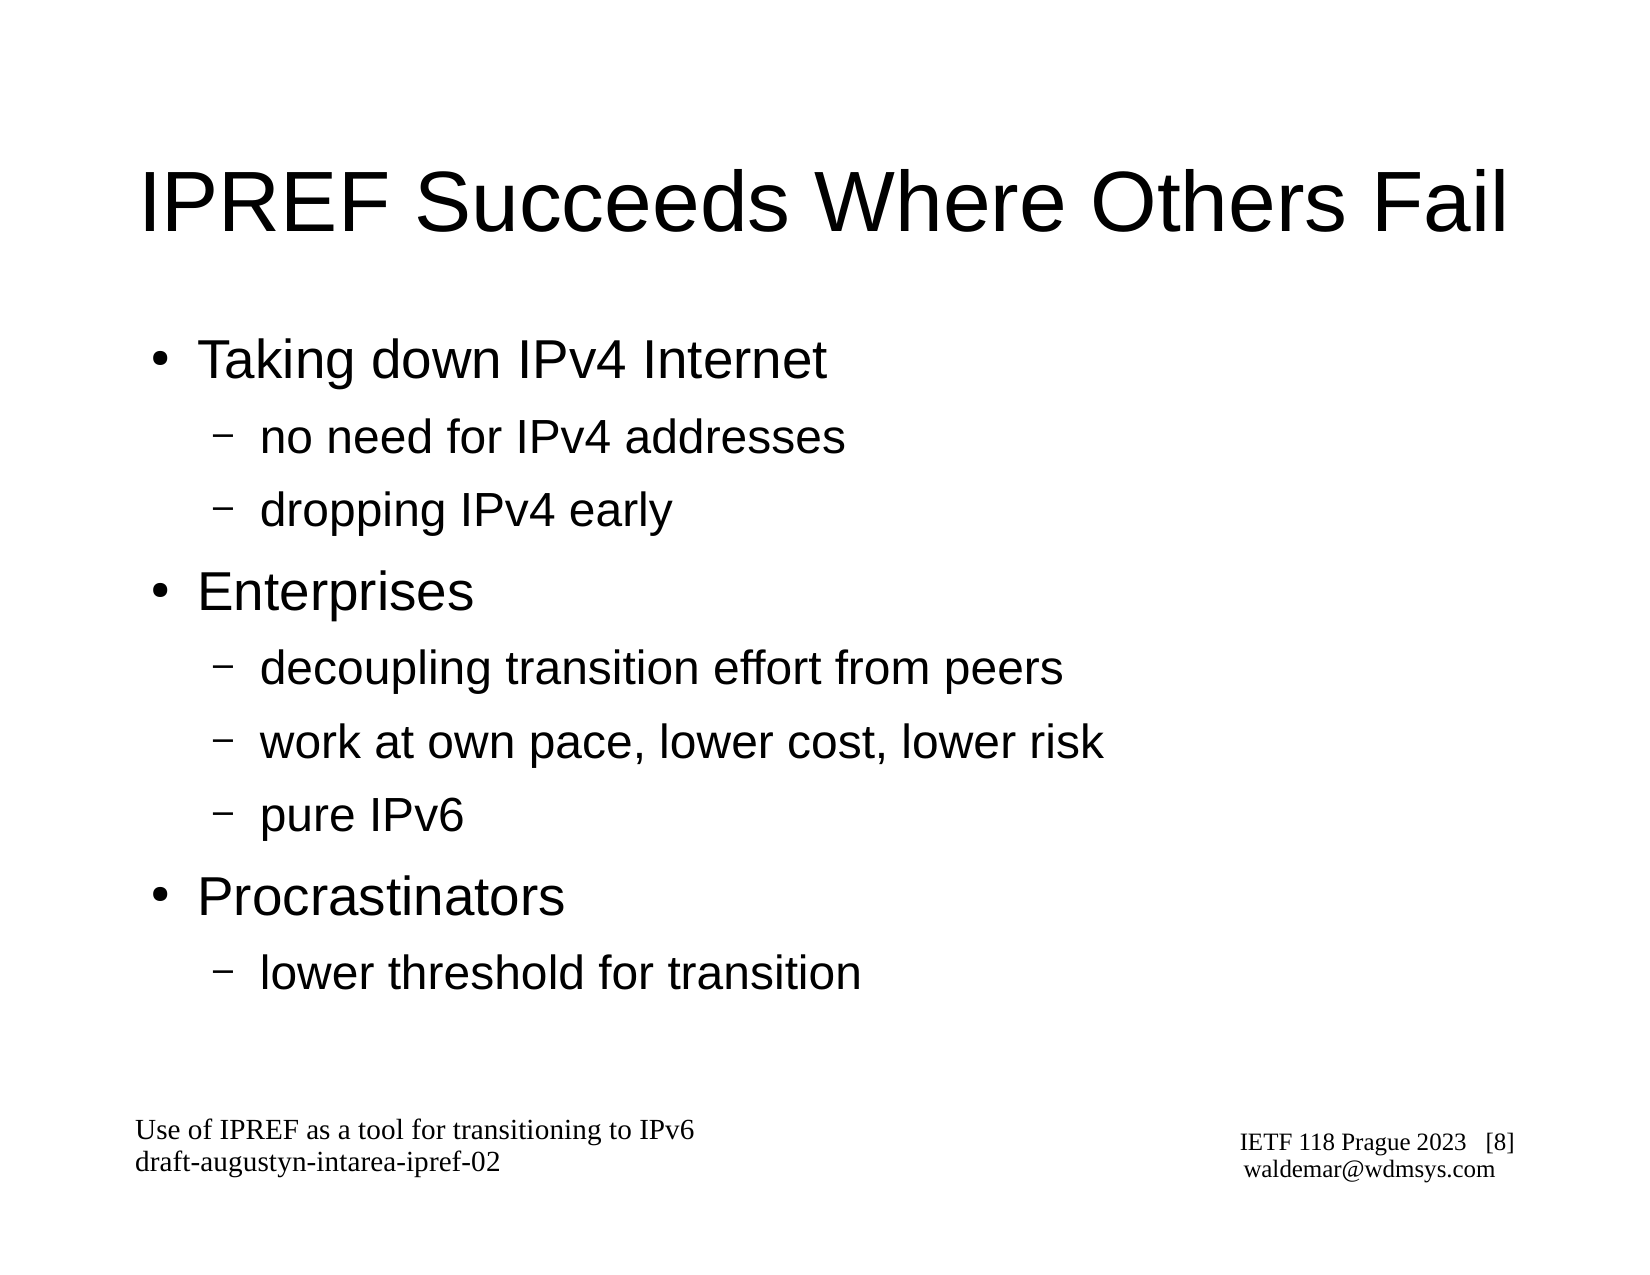

# IPREF Succeeds Where Others Fail
Taking down IPv4 Internet
no need for IPv4 addresses
dropping IPv4 early
Enterprises
decoupling transition effort from peers
work at own pace, lower cost, lower risk
pure IPv6
Procrastinators
lower threshold for transition
8